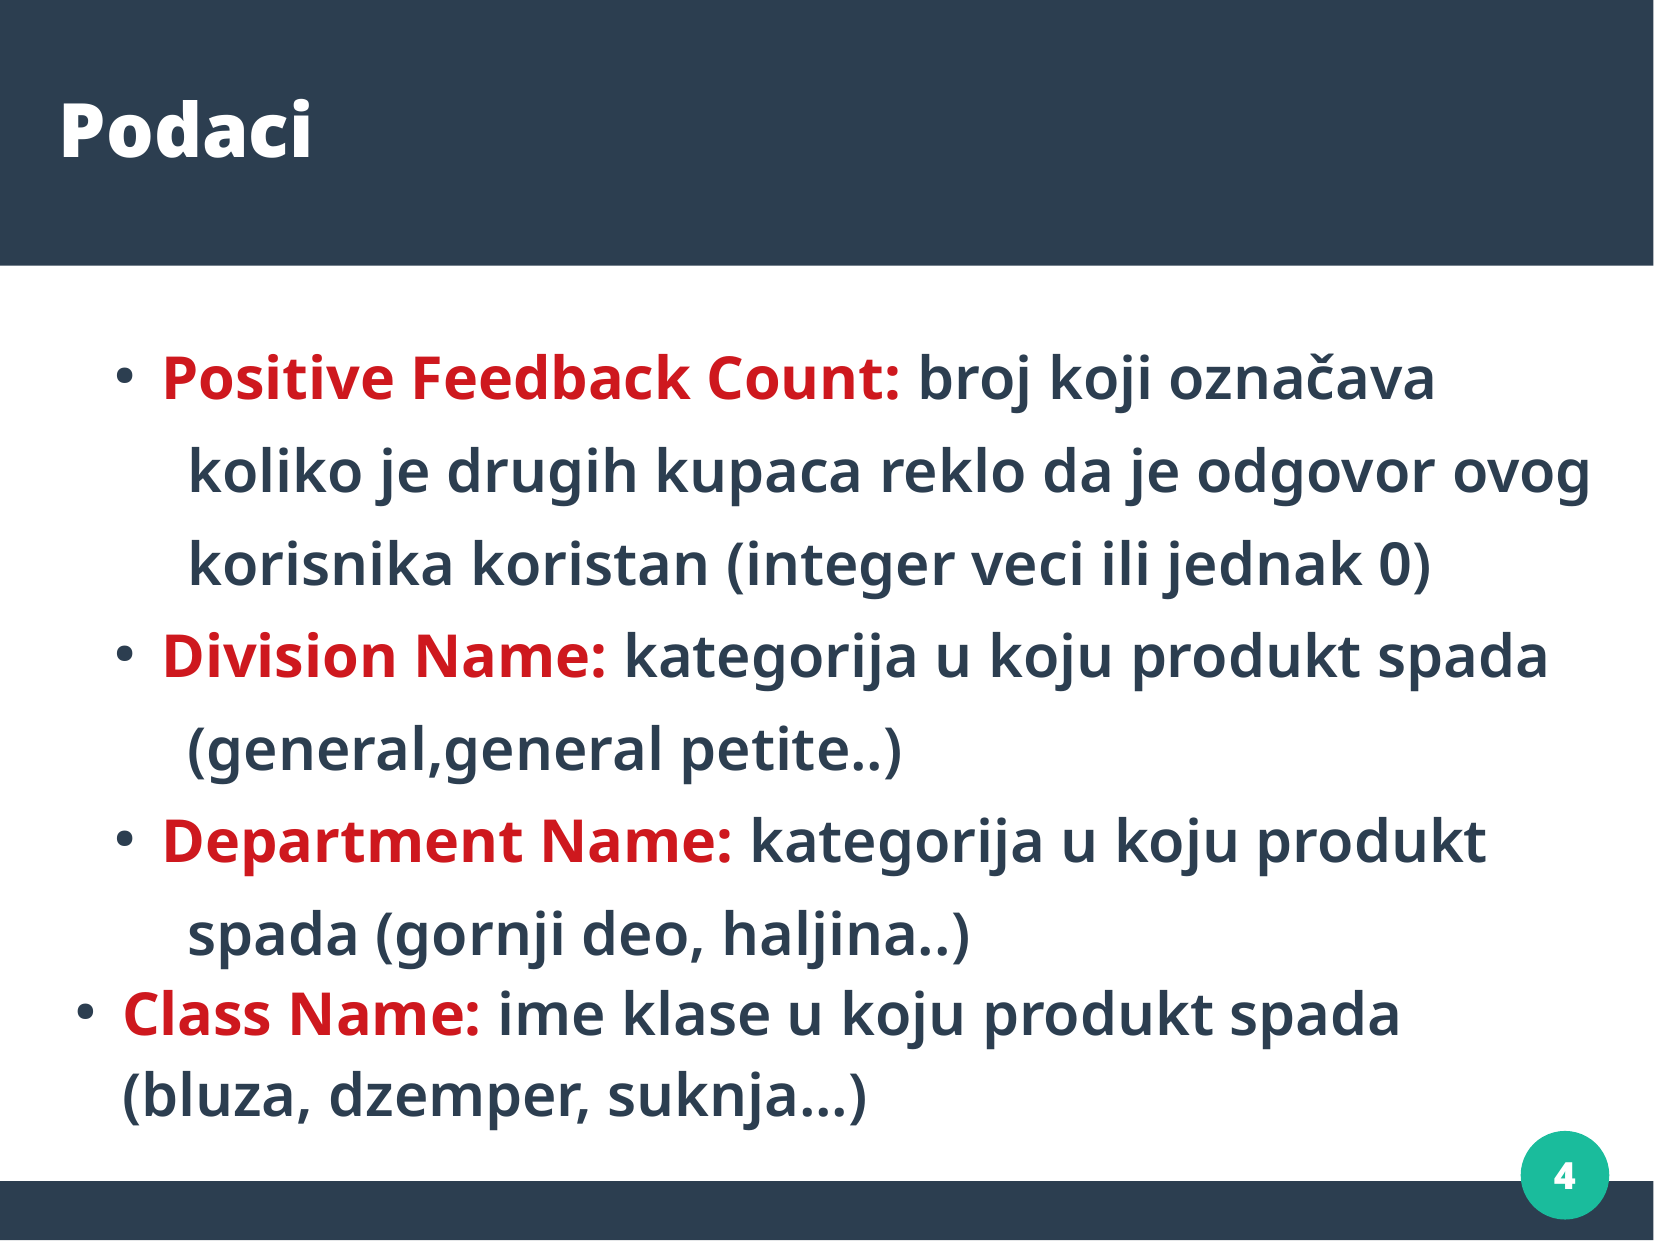

# Podaci
Positive Feedback Count: broj koji označava koliko je drugih kupaca reklo da je odgovor ovog korisnika koristan (integer veci ili jednak 0)
Division Name: kategorija u koju produkt spada (general,general petite..)
Department Name: kategorija u koju produkt spada (gornji deo, haljina..)
Class Name: ime klase u koju produkt spada (bluza, dzemper, suknja...)
4